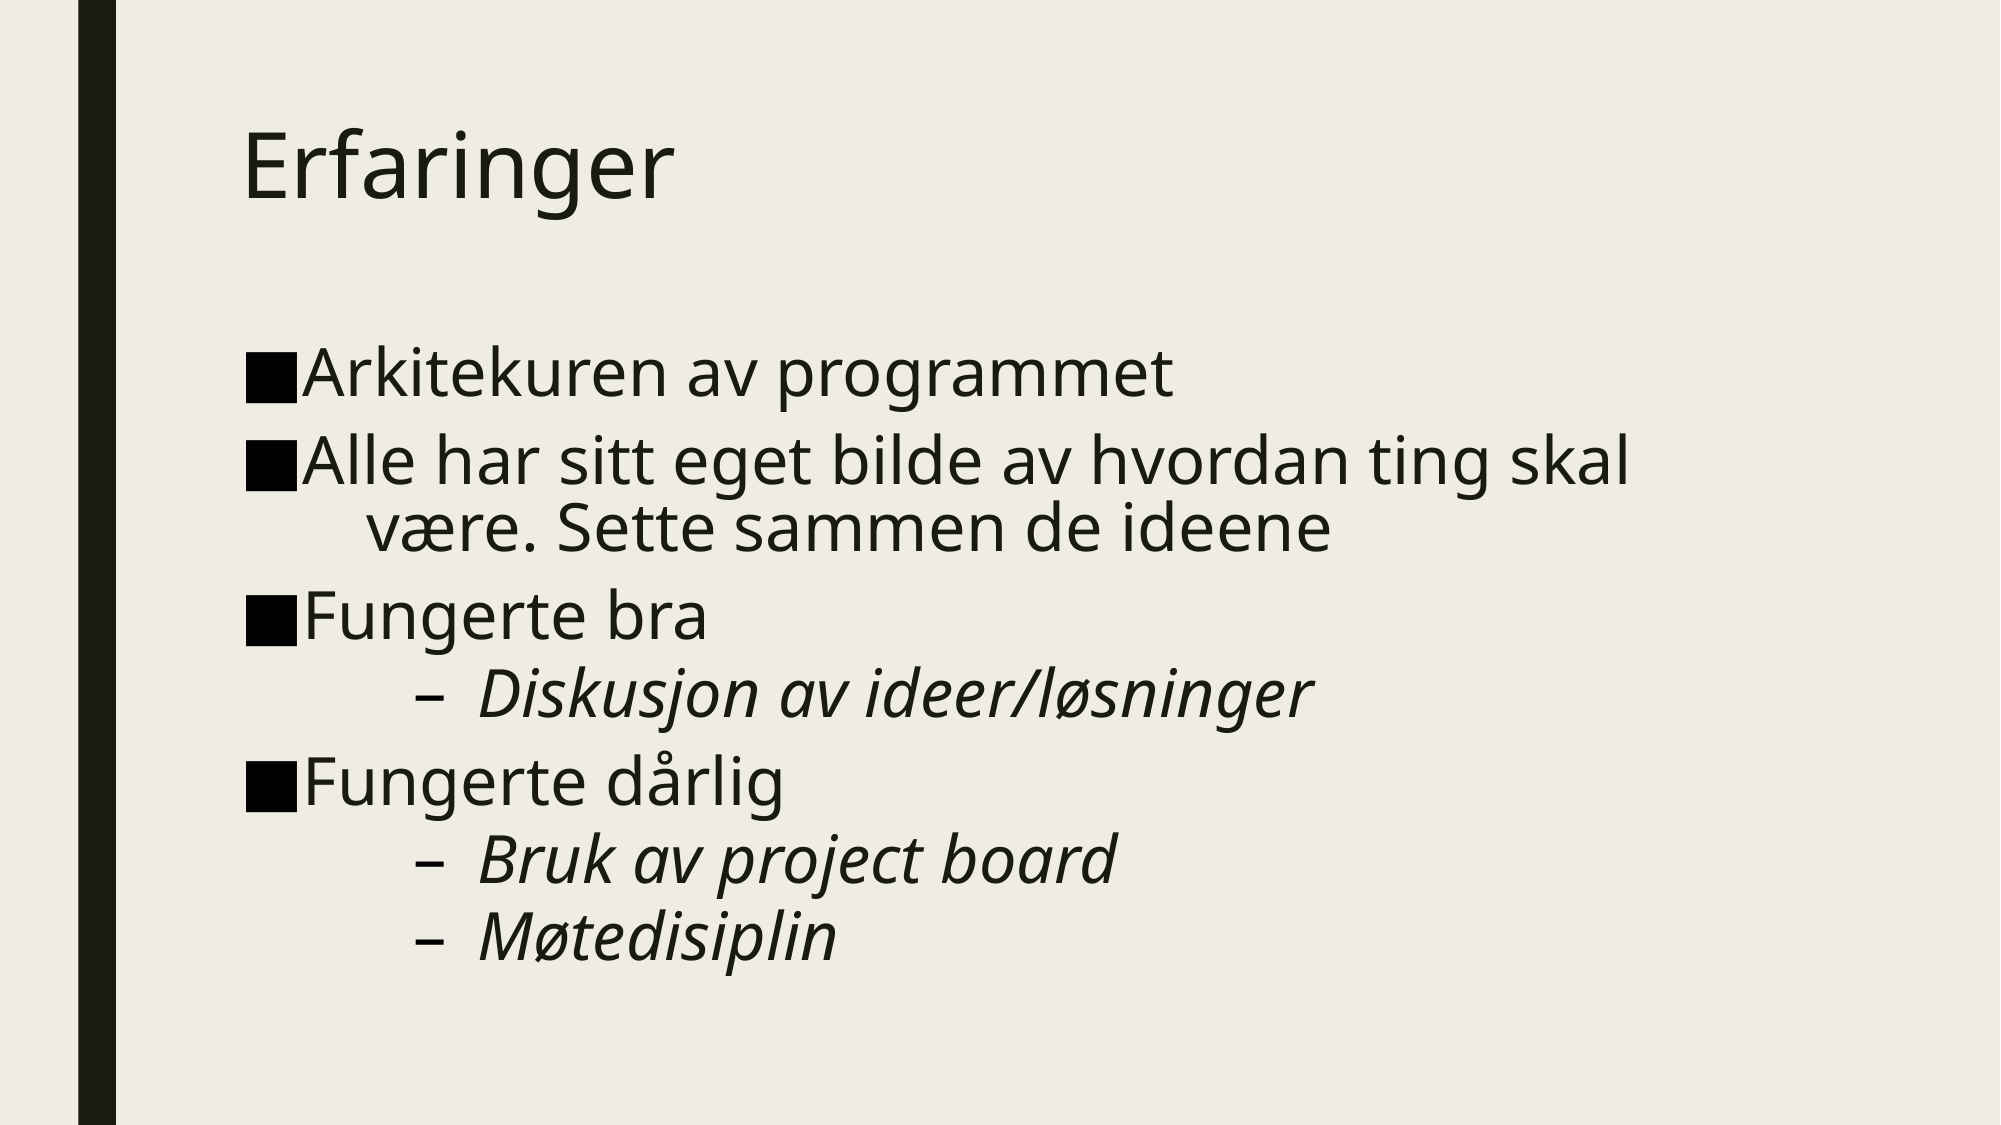

# Erfaringer
Arkitekuren av programmet
Alle har sitt eget bilde av hvordan ting skal være. Sette sammen de ideene
Fungerte bra
Diskusjon av ideer/løsninger
Fungerte dårlig
Bruk av project board
Møtedisiplin